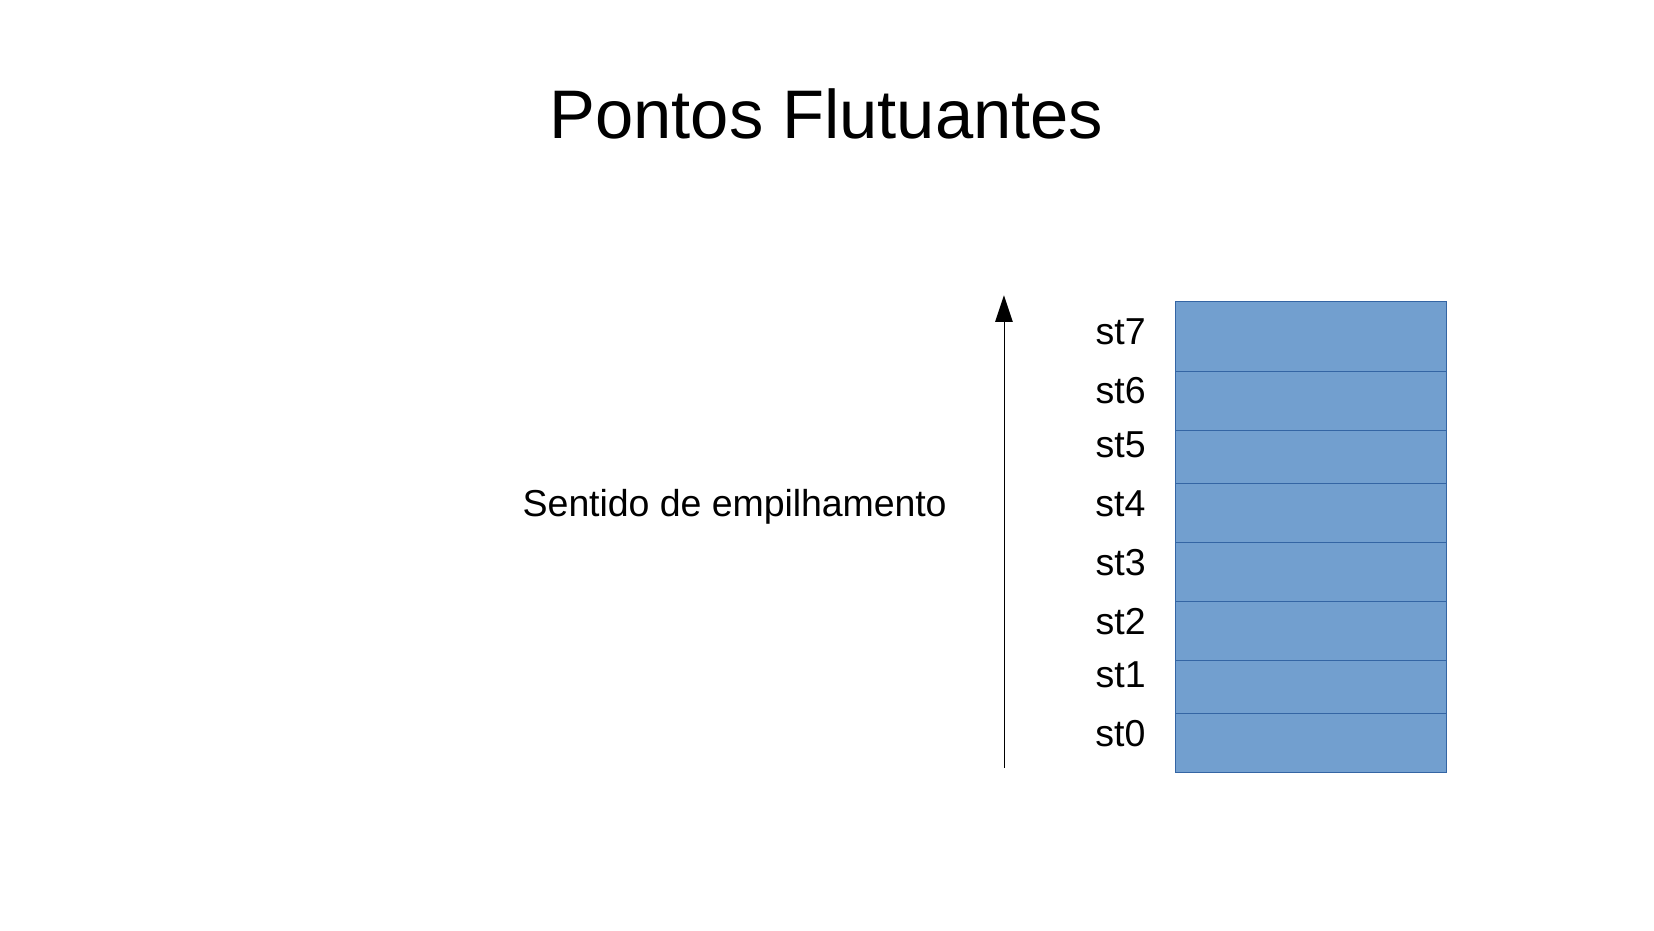

# Pontos Flutuantes
st7
st6
st5
Sentido de empilhamento
st4
st3
st2
st1
st0